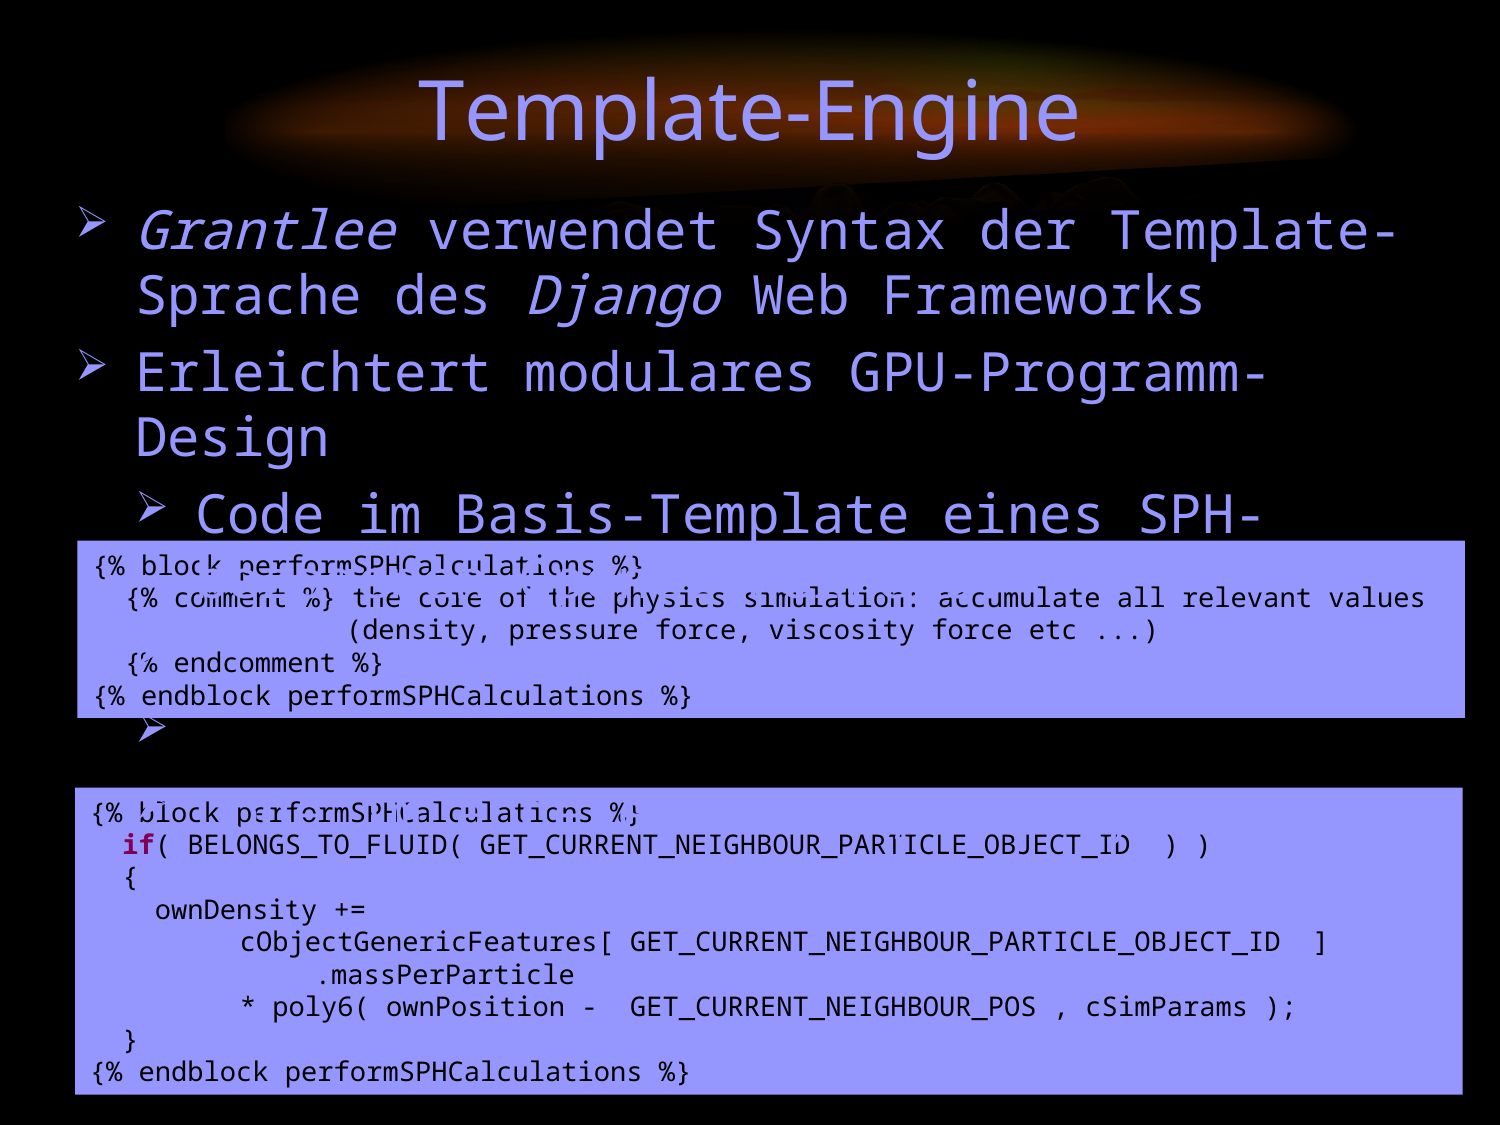

Template-Engine
Grantlee verwendet Syntax der Template-Sprache des Django Web Frameworks
Erleichtert modulares GPU-Programm-Design
Code im Basis-Template eines SPH-bezogenen OpenCL-Kernels:
Code im abgeleiteten „Density-Template”:
{% block performSPHCalculations %}
 {% comment %} the core of the physics simulation: accumulate all relevant values
	 (density, pressure force, viscosity force etc ...)
 {% endcomment %}
{% endblock performSPHCalculations %}
{% block performSPHCalculations %}
 if( BELONGS_TO_FLUID( GET_CURRENT_NEIGHBOUR_PARTICLE_OBJECT_ID ) )
 {
 ownDensity +=
		cObjectGenericFeatures[ GET_CURRENT_NEIGHBOUR_PARTICLE_OBJECT_ID ]
			.massPerParticle
 		* poly6( ownPosition - GET_CURRENT_NEIGHBOUR_POS , cSimParams );
 }
{% endblock performSPHCalculations %}